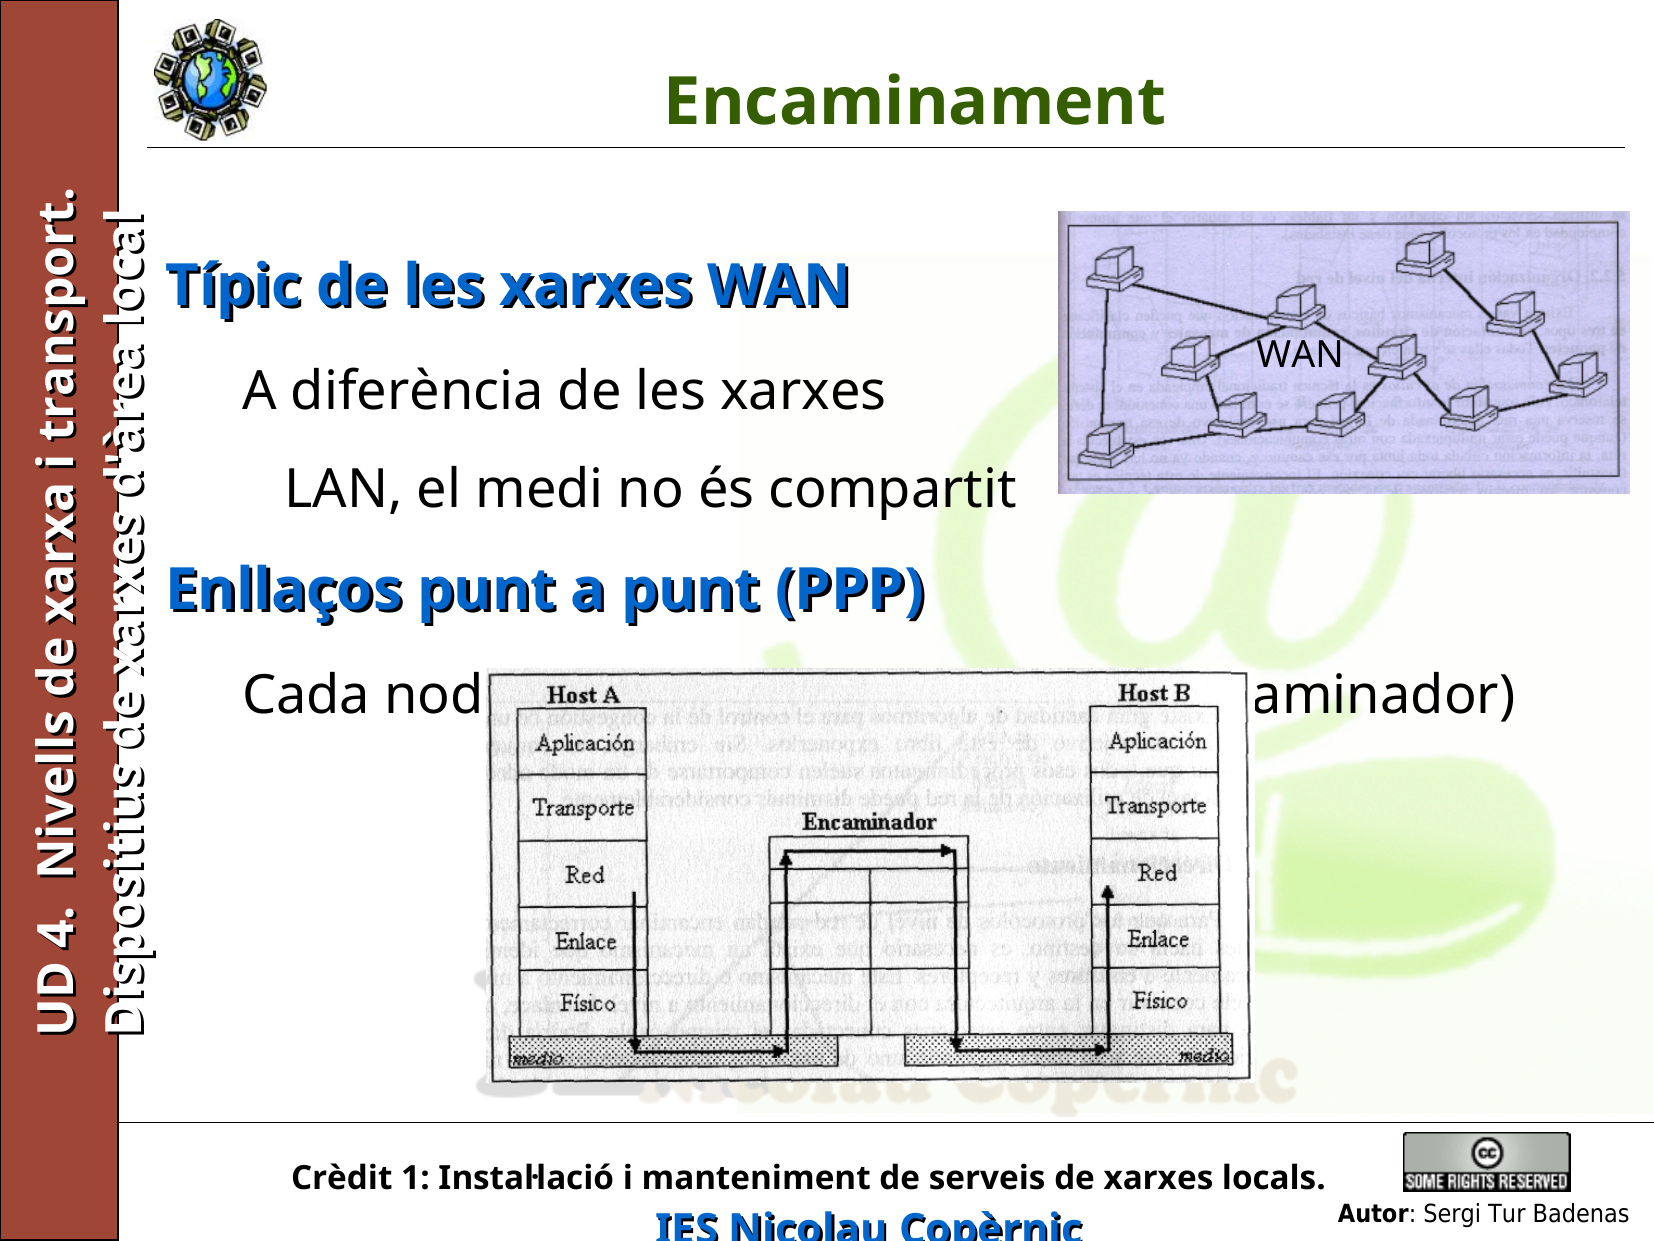

# Encaminament
WAN
Típic de les xarxes WAN
A diferència de les xarxes
 LAN, el medi no és compartit
Enllaços punt a punt (PPP)
Cada node de la xarxa és un router (encaminador)